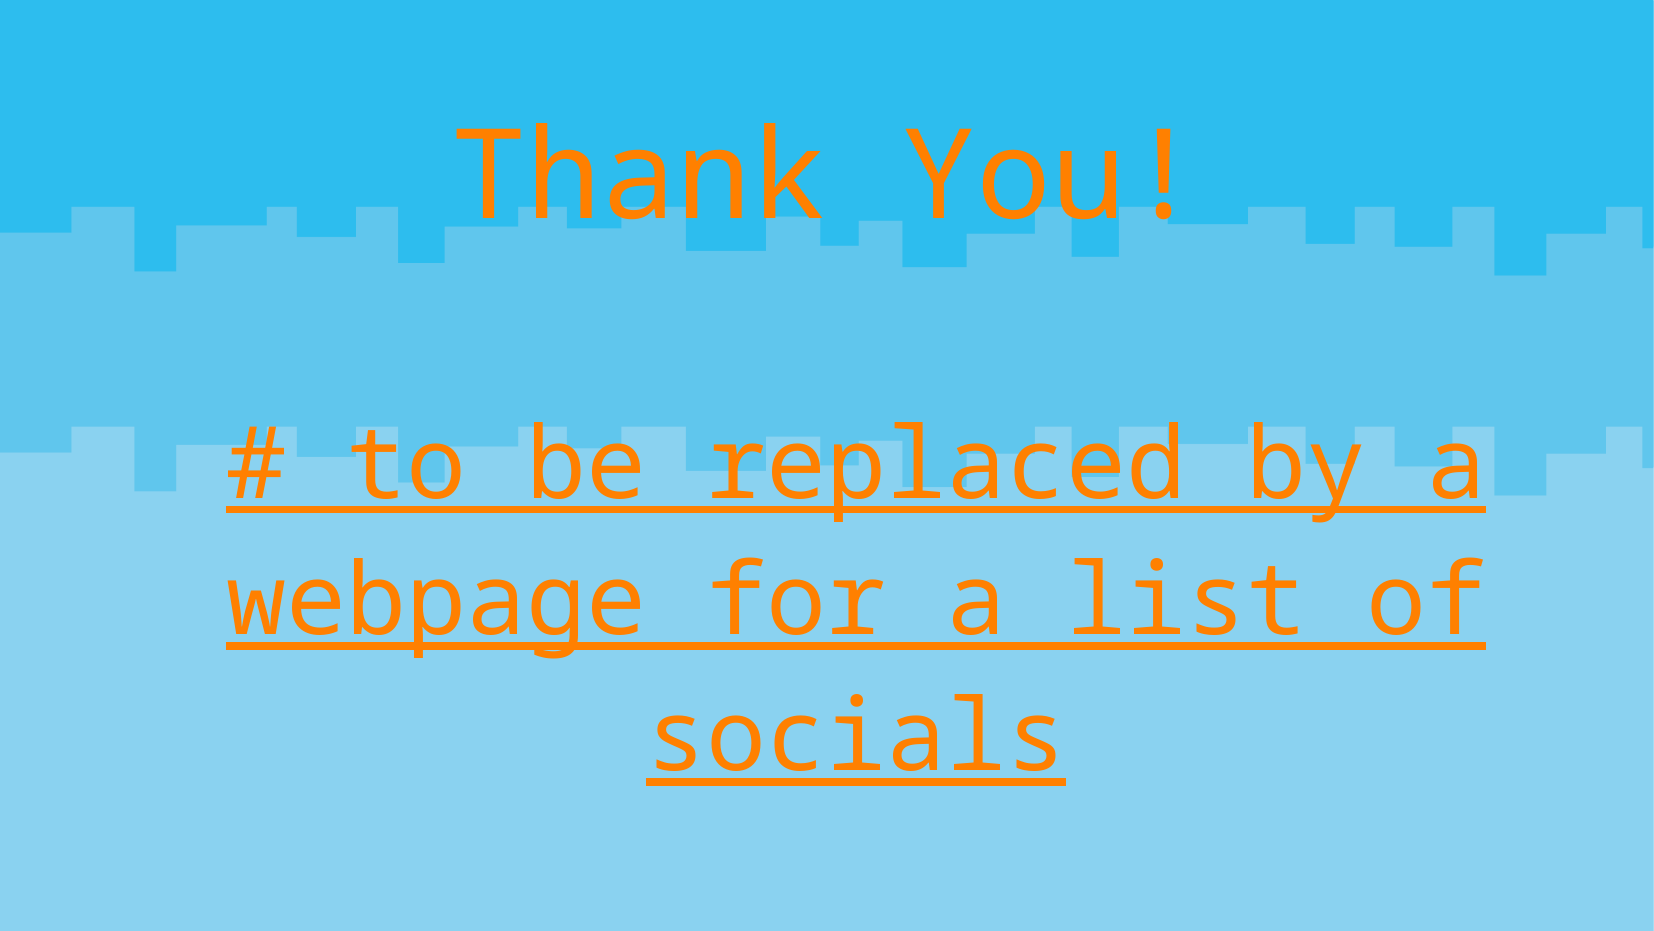

Thank You!
# to be replaced by a webpage for a list of socials